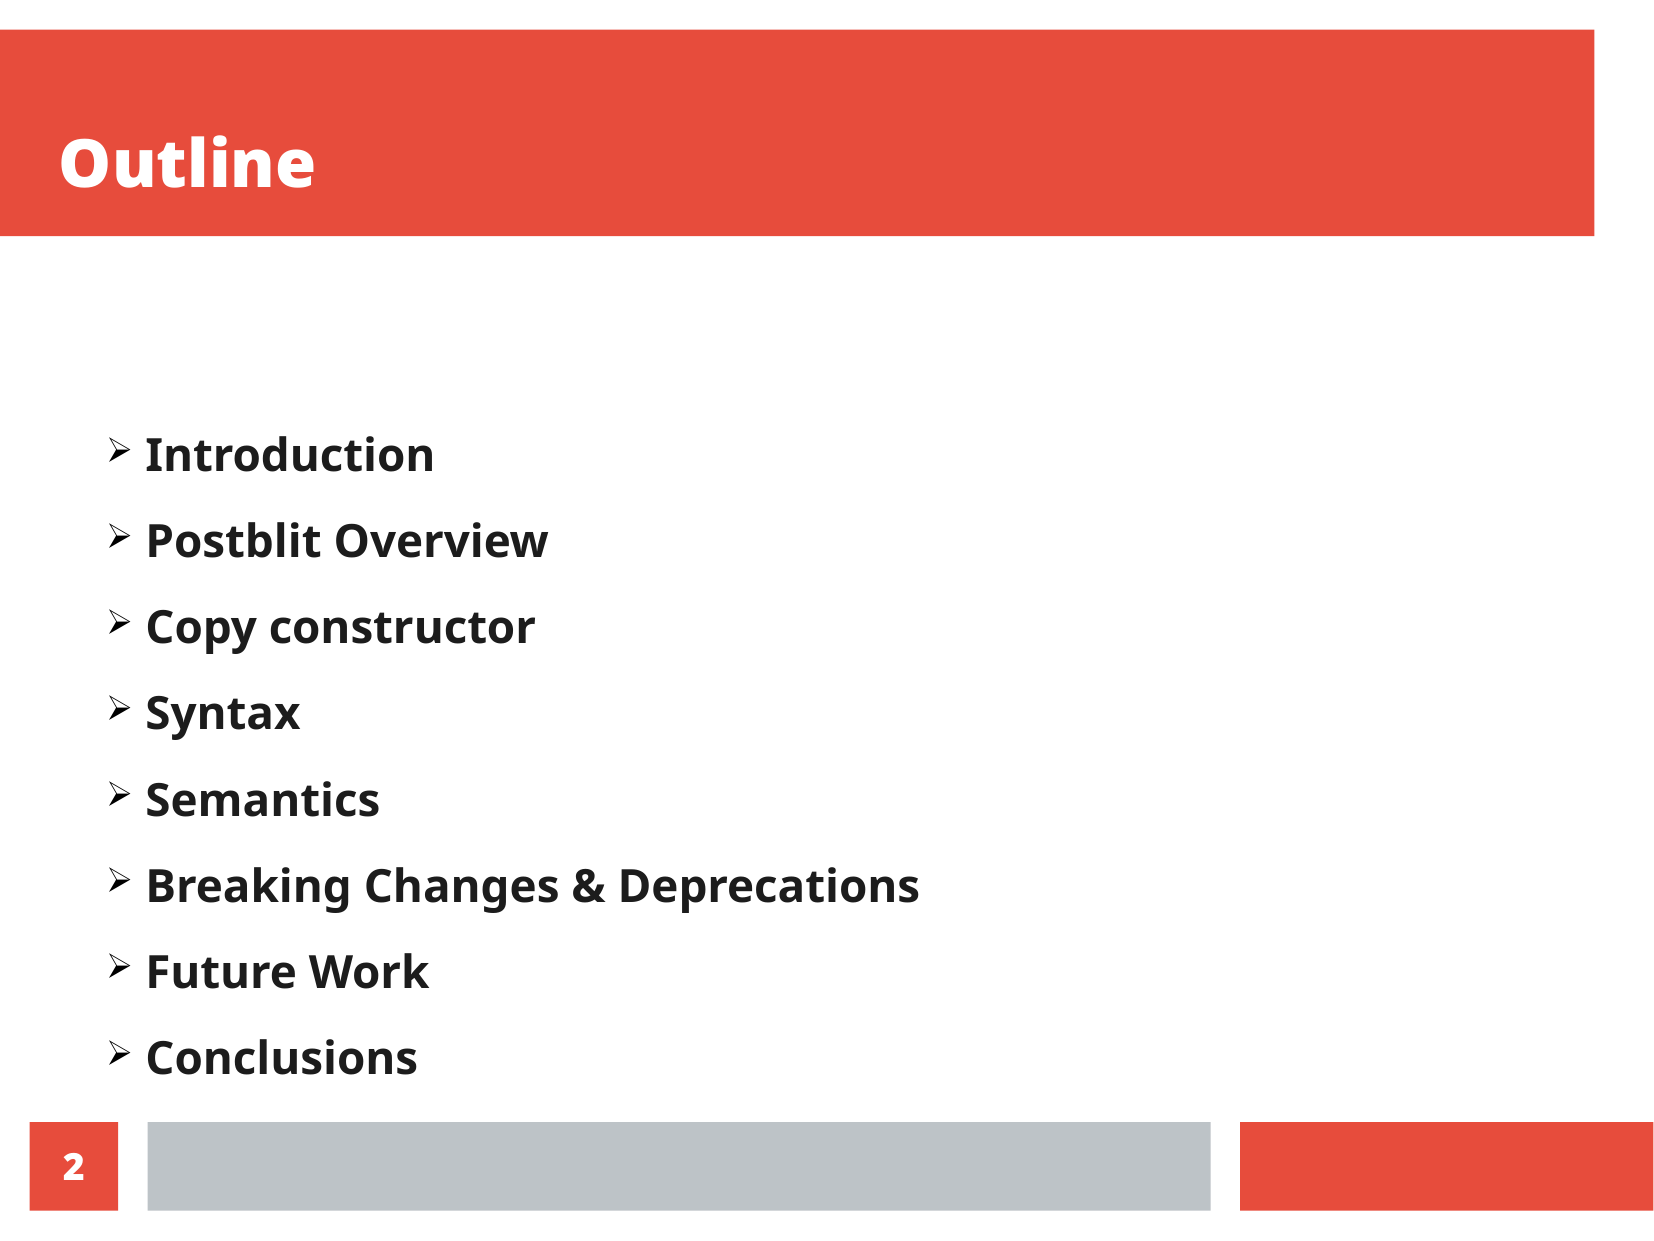

# Outline
 Introduction
 Postblit Overview
 Copy constructor
 Syntax
 Semantics
 Breaking Changes & Deprecations
 Future Work
 Conclusions
2